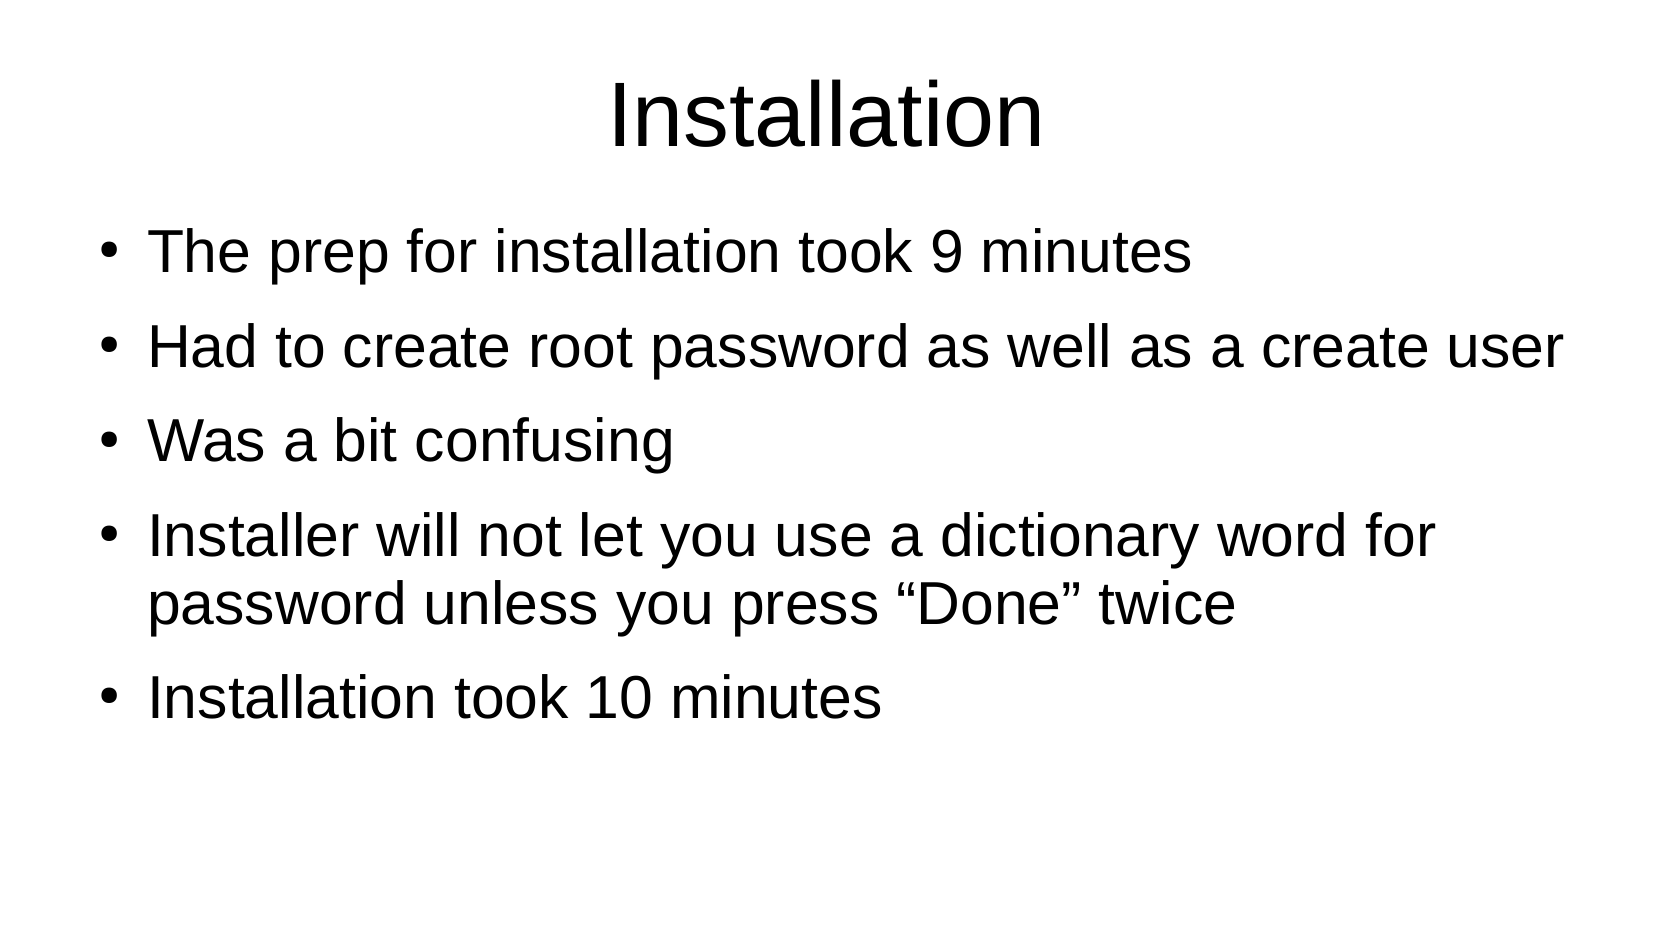

# Installation
The prep for installation took 9 minutes
Had to create root password as well as a create user
Was a bit confusing
Installer will not let you use a dictionary word for password unless you press “Done” twice
Installation took 10 minutes